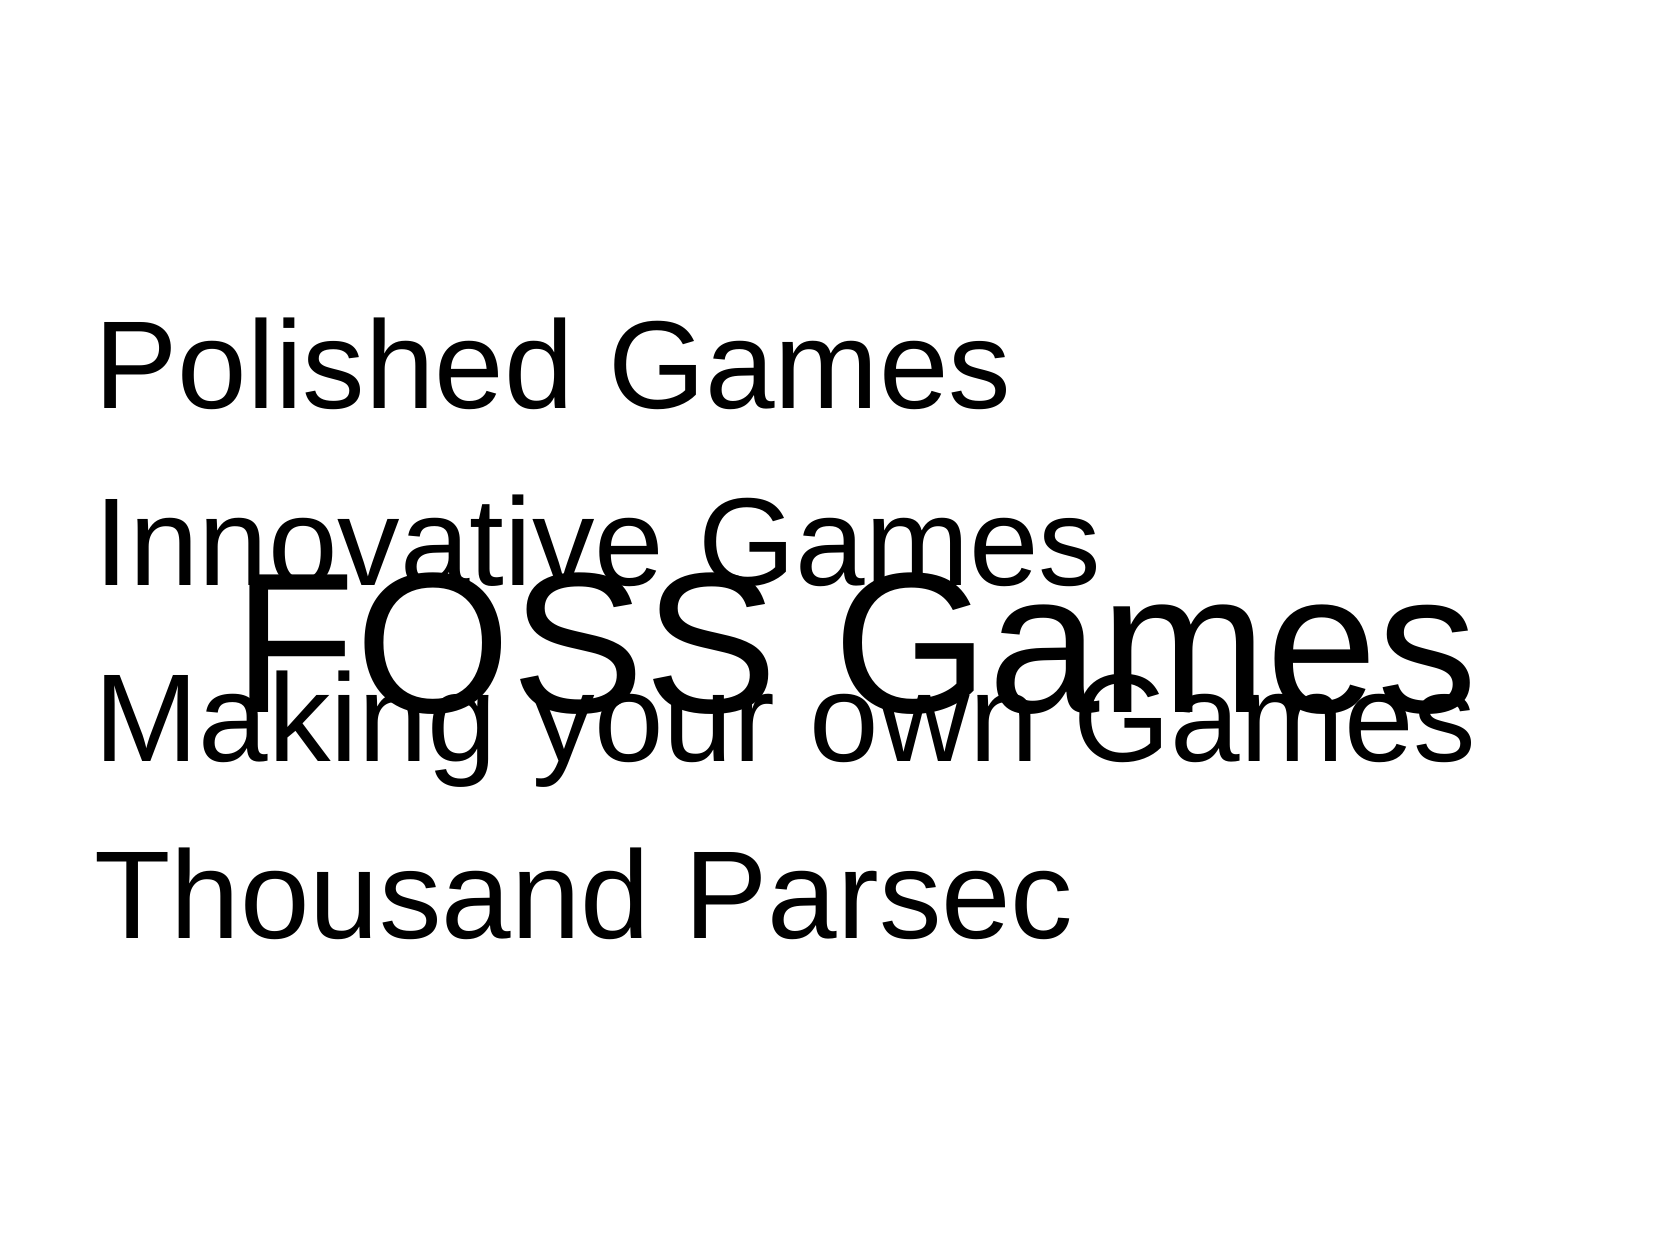

Polished Games
Innovative Games
Making your own Games
Thousand Parsec
# FOSS Games